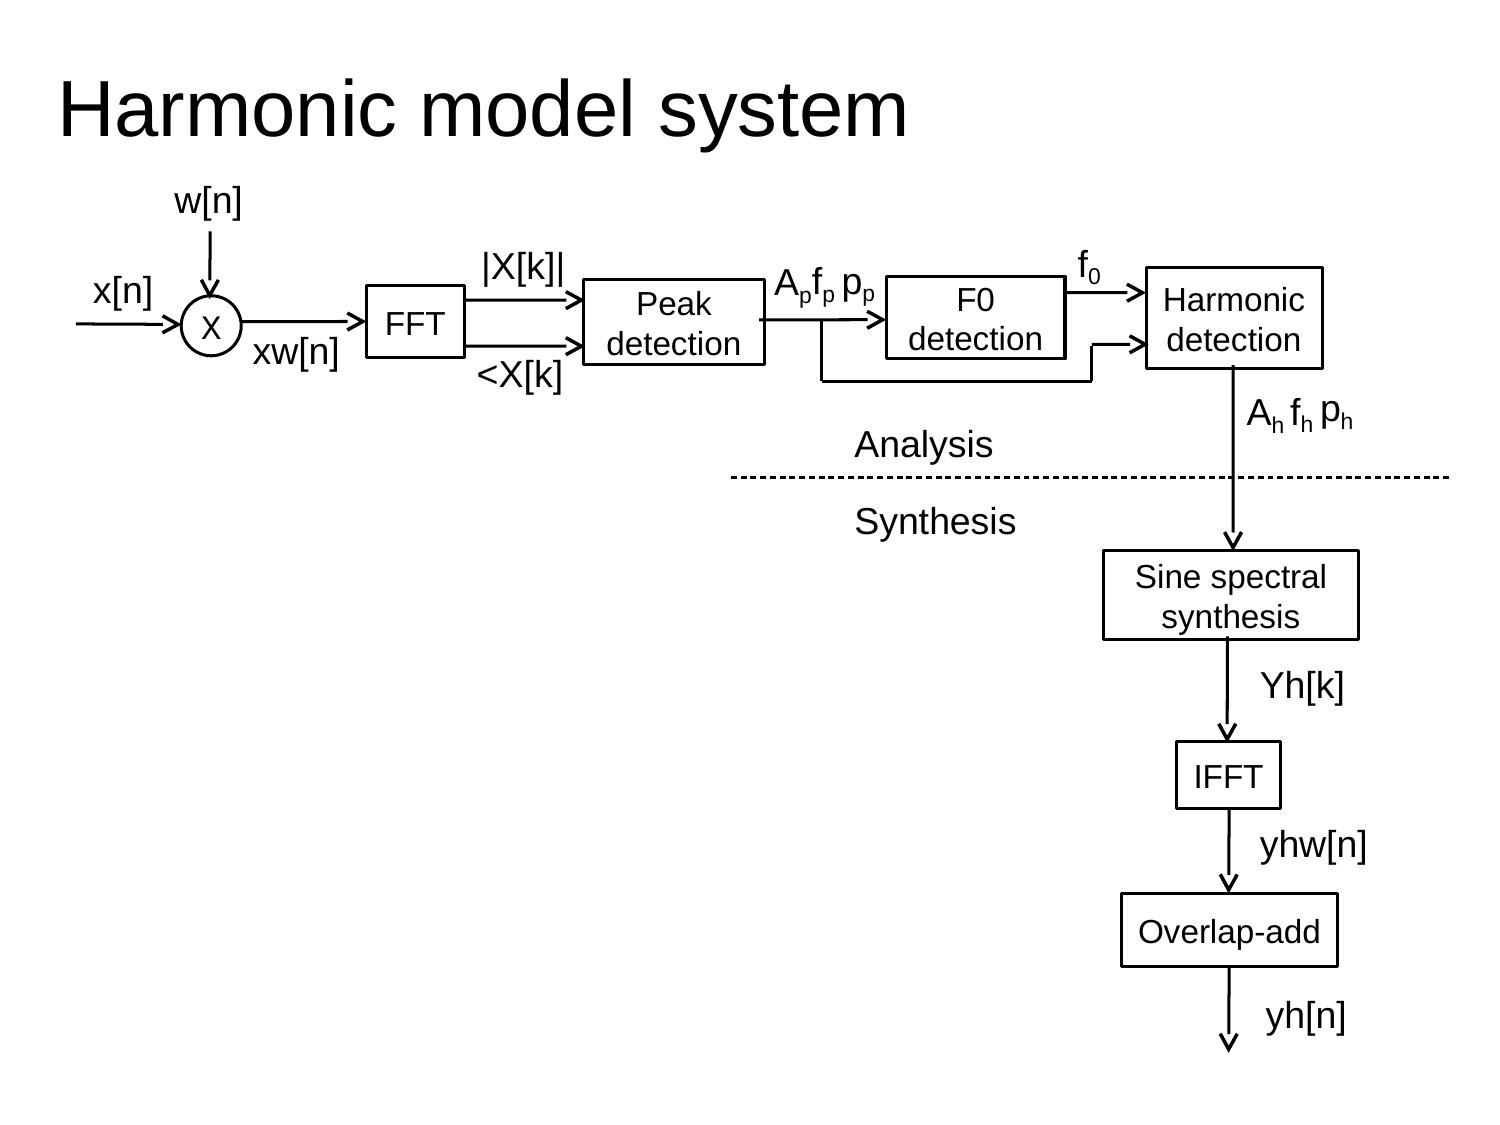

# Harmonic model system
w[n]
f0
|X[k]|
pp
fp
Ap
x[n]
Harmonic
detection
F0
detection
Peak detection
FFT
X
xw[n]
<X[k]
ph
fh
Ah
Analysis
Synthesis
Sine spectral
synthesis
Yh[k]
IFFT
yhw[n]
Overlap-add
yh[n]